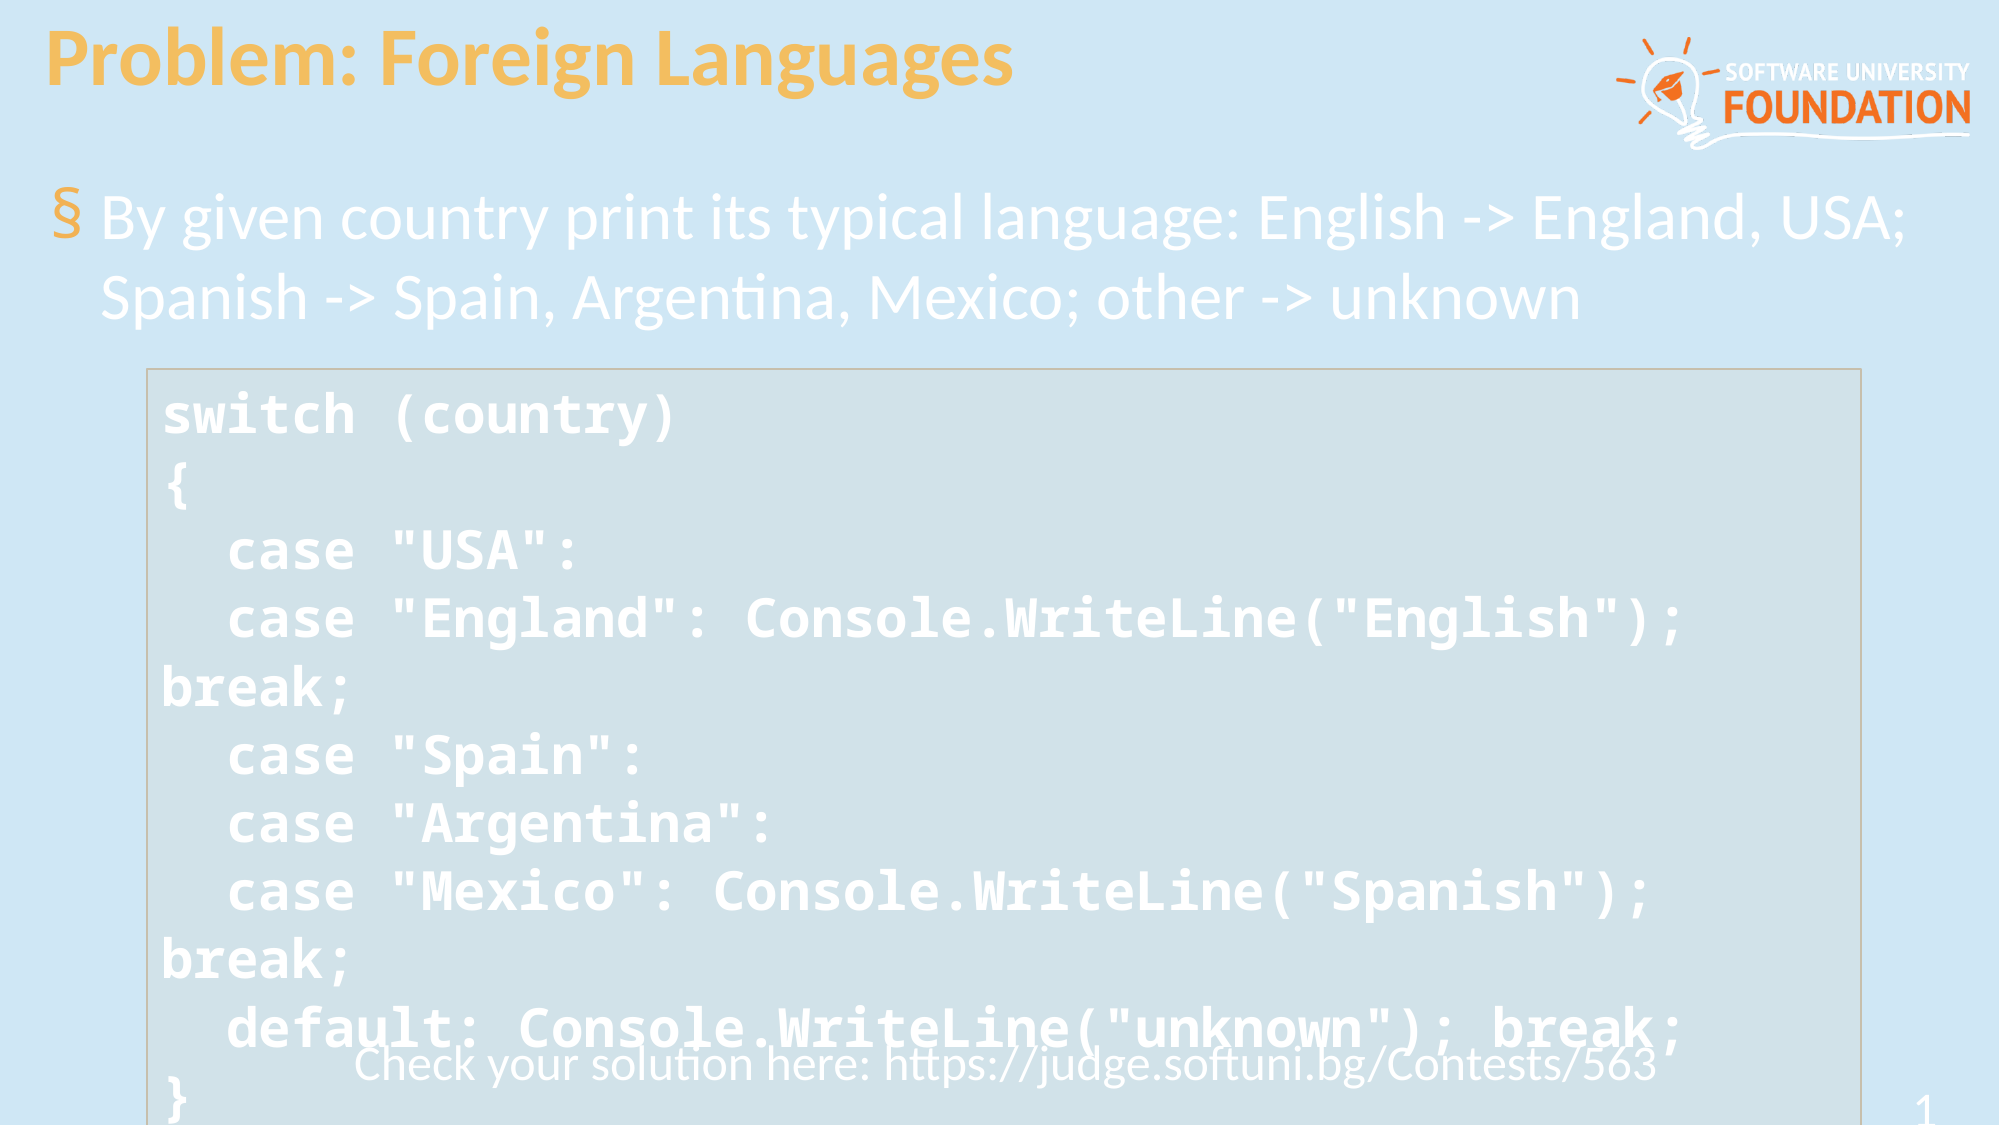

Problem: Foreign Languages
# By given country print its typical language: English -> England, USA; Spanish -> Spain, Argentina, Mexico; other -> unknown
switch (country)
{
 case "USA":
 case "England": Console.WriteLine("English"); break;
 case "Spain":
 case "Argentina":
 case "Mexico": Console.WriteLine("Spanish"); break;
 default: Console.WriteLine("unknown"); break;
}
Check your solution here: https://judge.softuni.bg/Contests/563